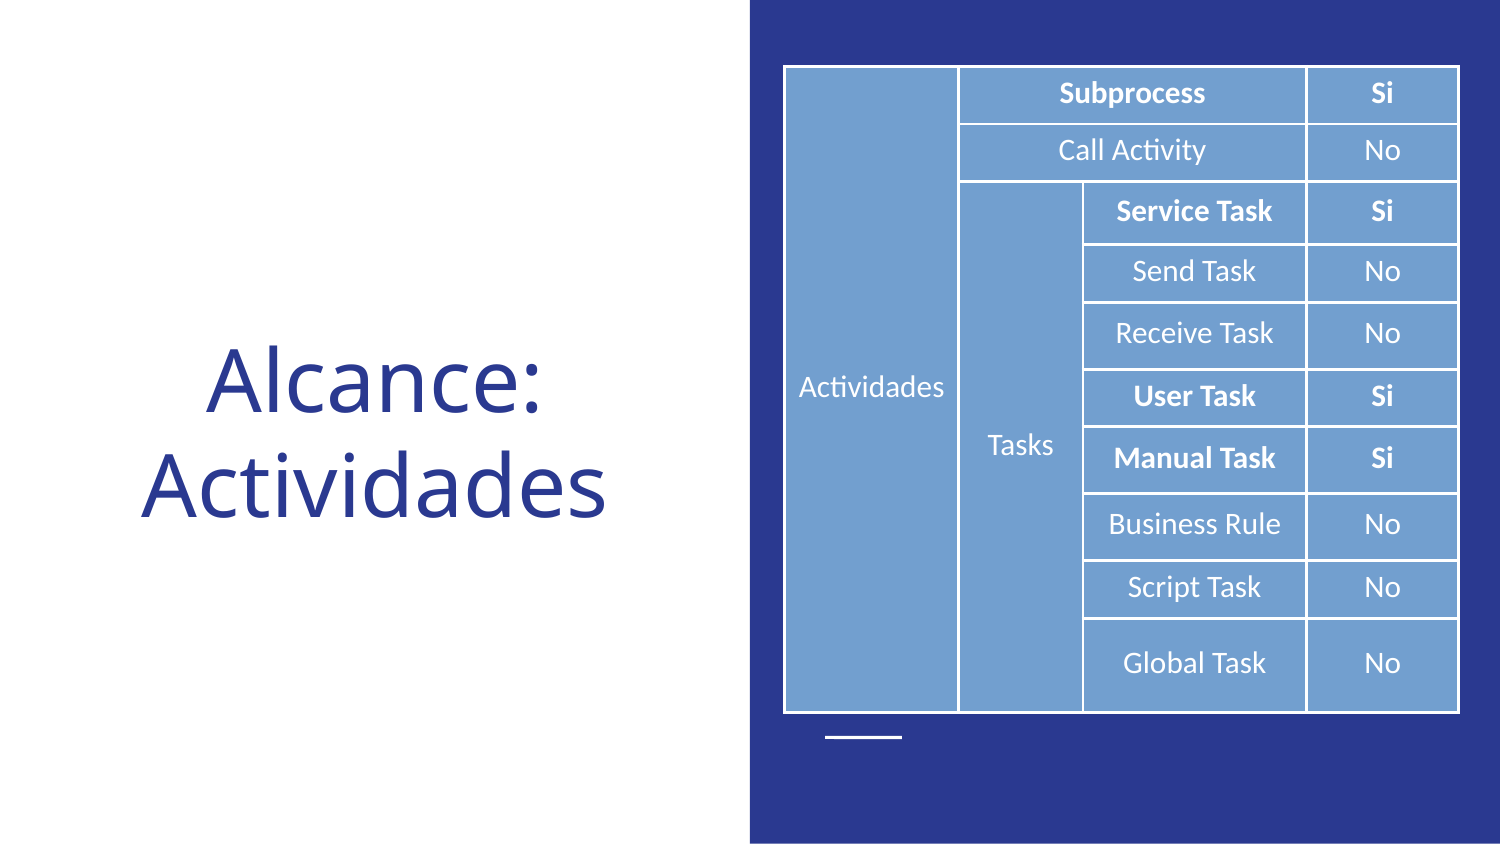

| Actividades | Subprocess | | Si |
| --- | --- | --- | --- |
| | Call Activity | | No |
| | Tasks | Service Task | Si |
| | | Send Task | No |
| | | Receive Task | No |
| | | User Task | Si |
| | | Manual Task | Si |
| | | Business Rule | No |
| | | Script Task | No |
| | | Global Task | No |
# Alcance: Actividades